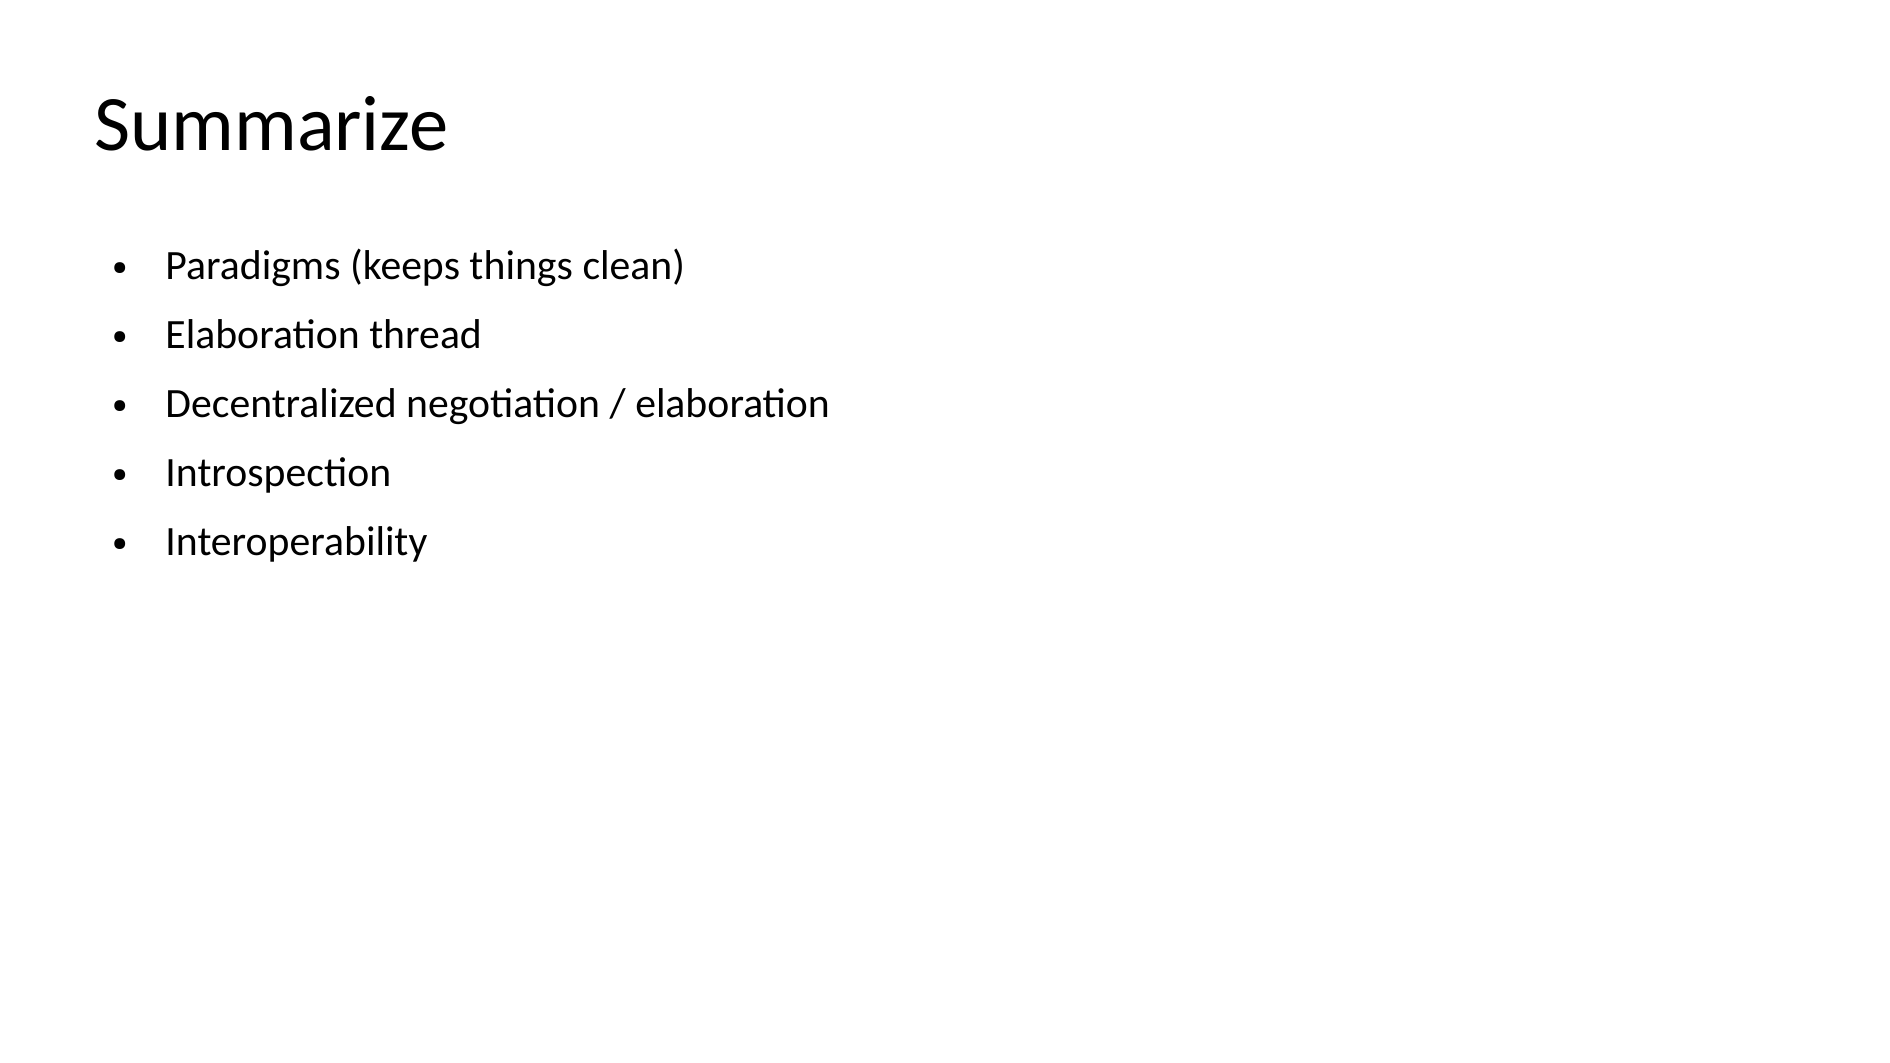

# Summarize
Paradigms (keeps things clean)
Elaboration thread
Decentralized negotiation / elaboration
Introspection
Interoperability